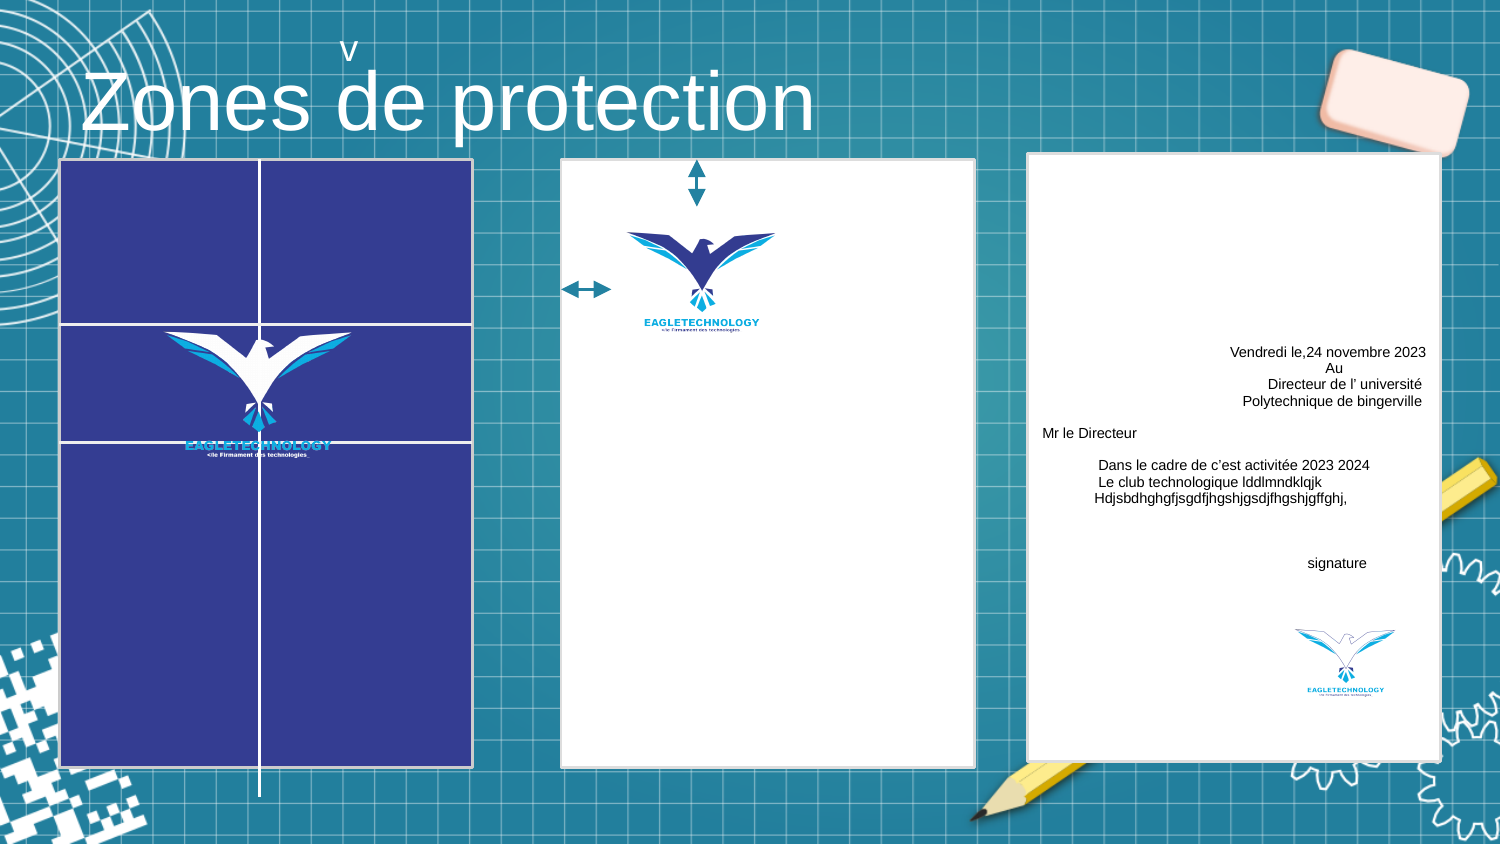

# Zones de protection
v
Vendredi le,24 novembre 2023
 Au
Directeur de l’ université
Polytechnique de bingerville
Mr le Directeur
 Dans le cadre de c’est activitée 2023 2024
 Le club technologique lddlmndklqjk
 Hdjsbdhghgfjsgdfjhgshjgsdjfhgshjgffghj,
			 signature